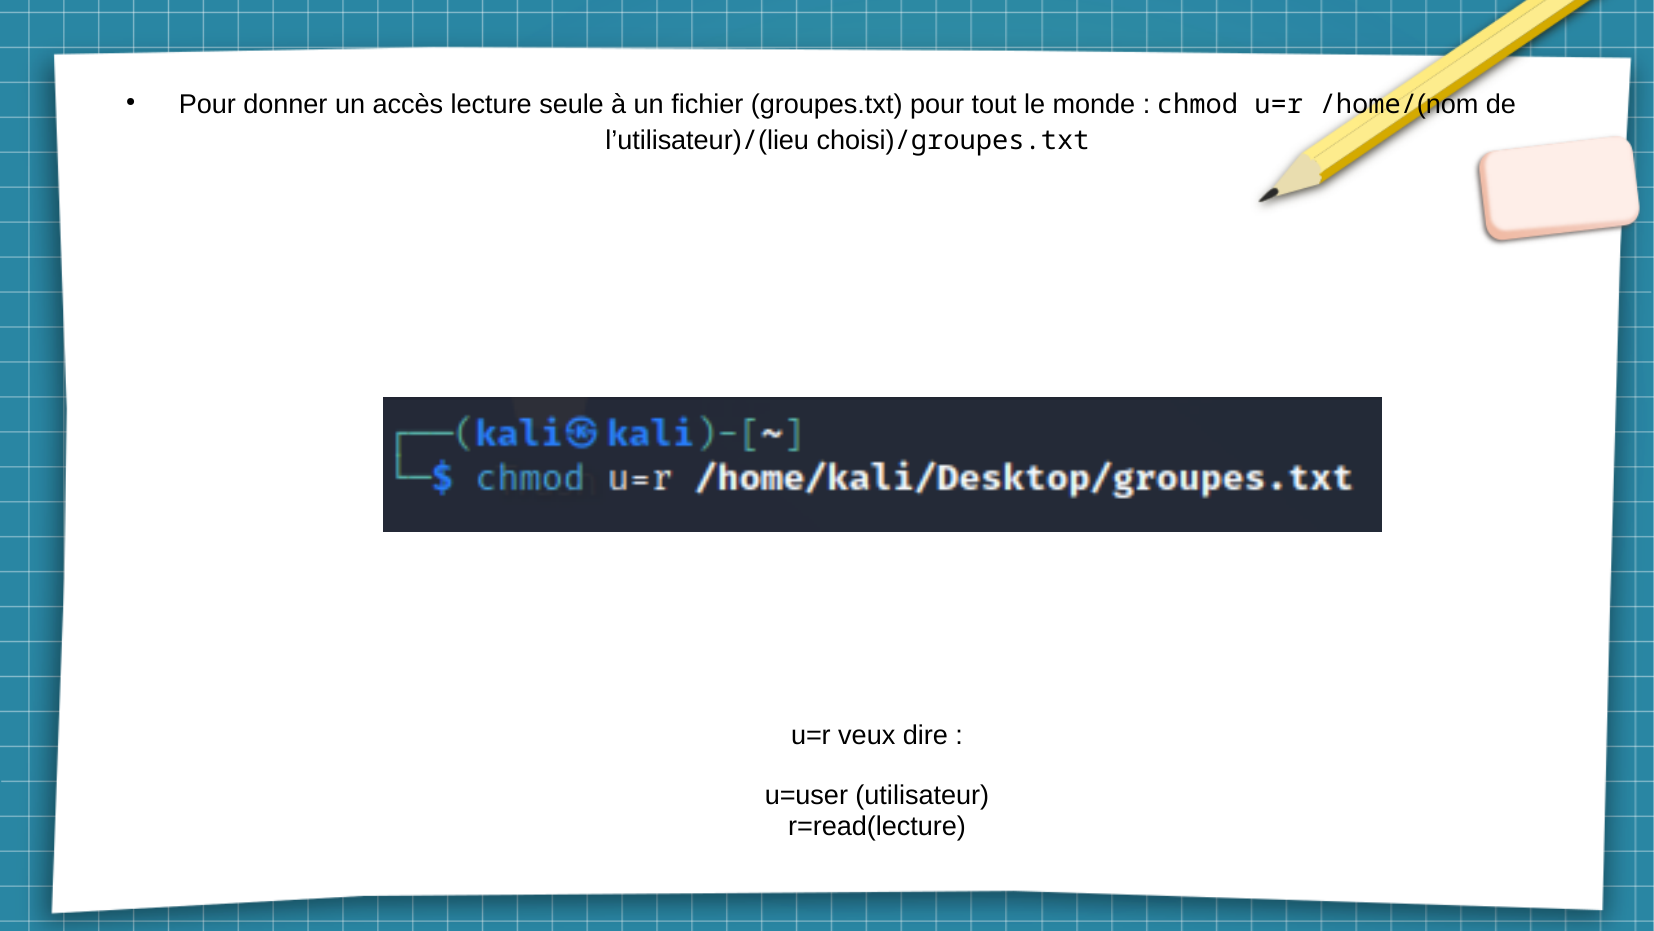

# Pour donner un accès lecture seule à un fichier (groupes.txt) pour tout le monde : chmod u=r /home/(nom de l’utilisateur)/(lieu choisi)/groupes.txt
u=r veux dire :
u=user (utilisateur)
r=read(lecture)